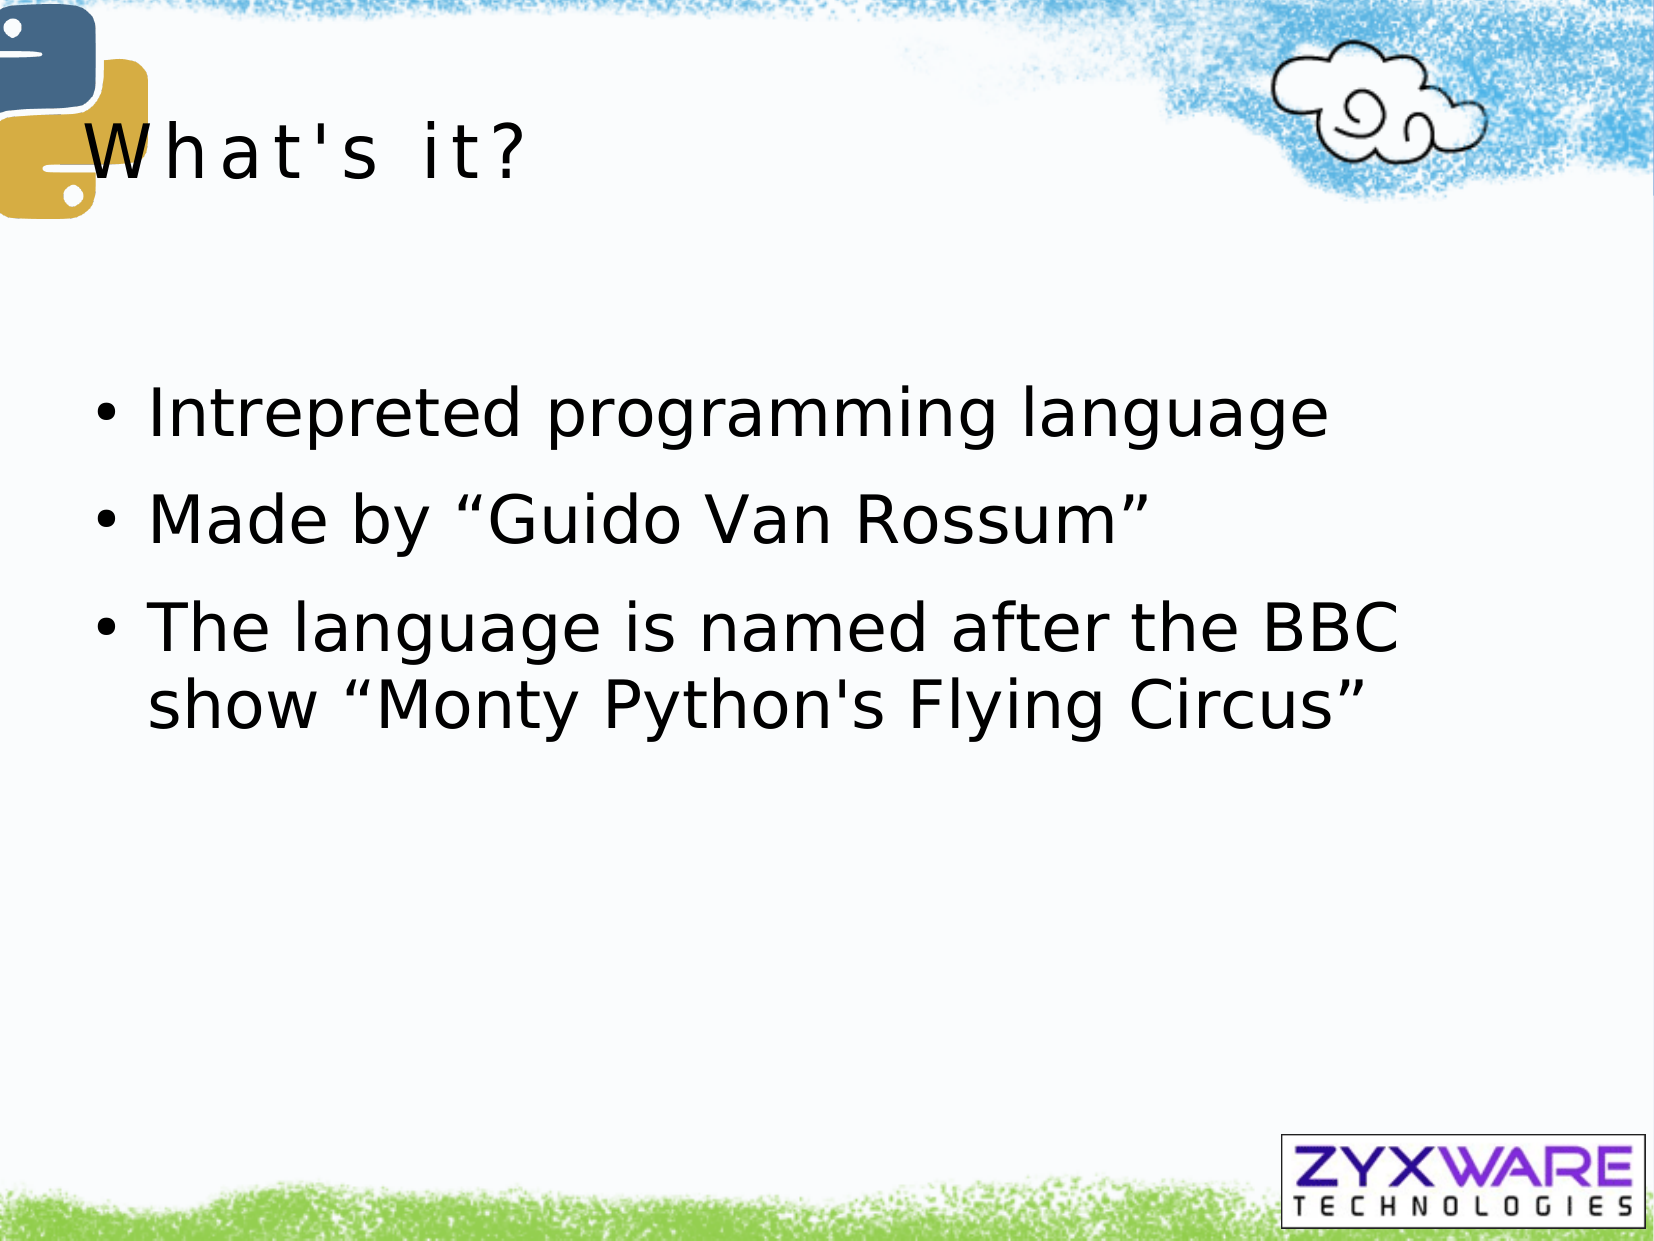

# What's it?
Intrepreted programming language
Made by “Guido Van Rossum”
The language is named after the BBC show “Monty Python's Flying Circus”